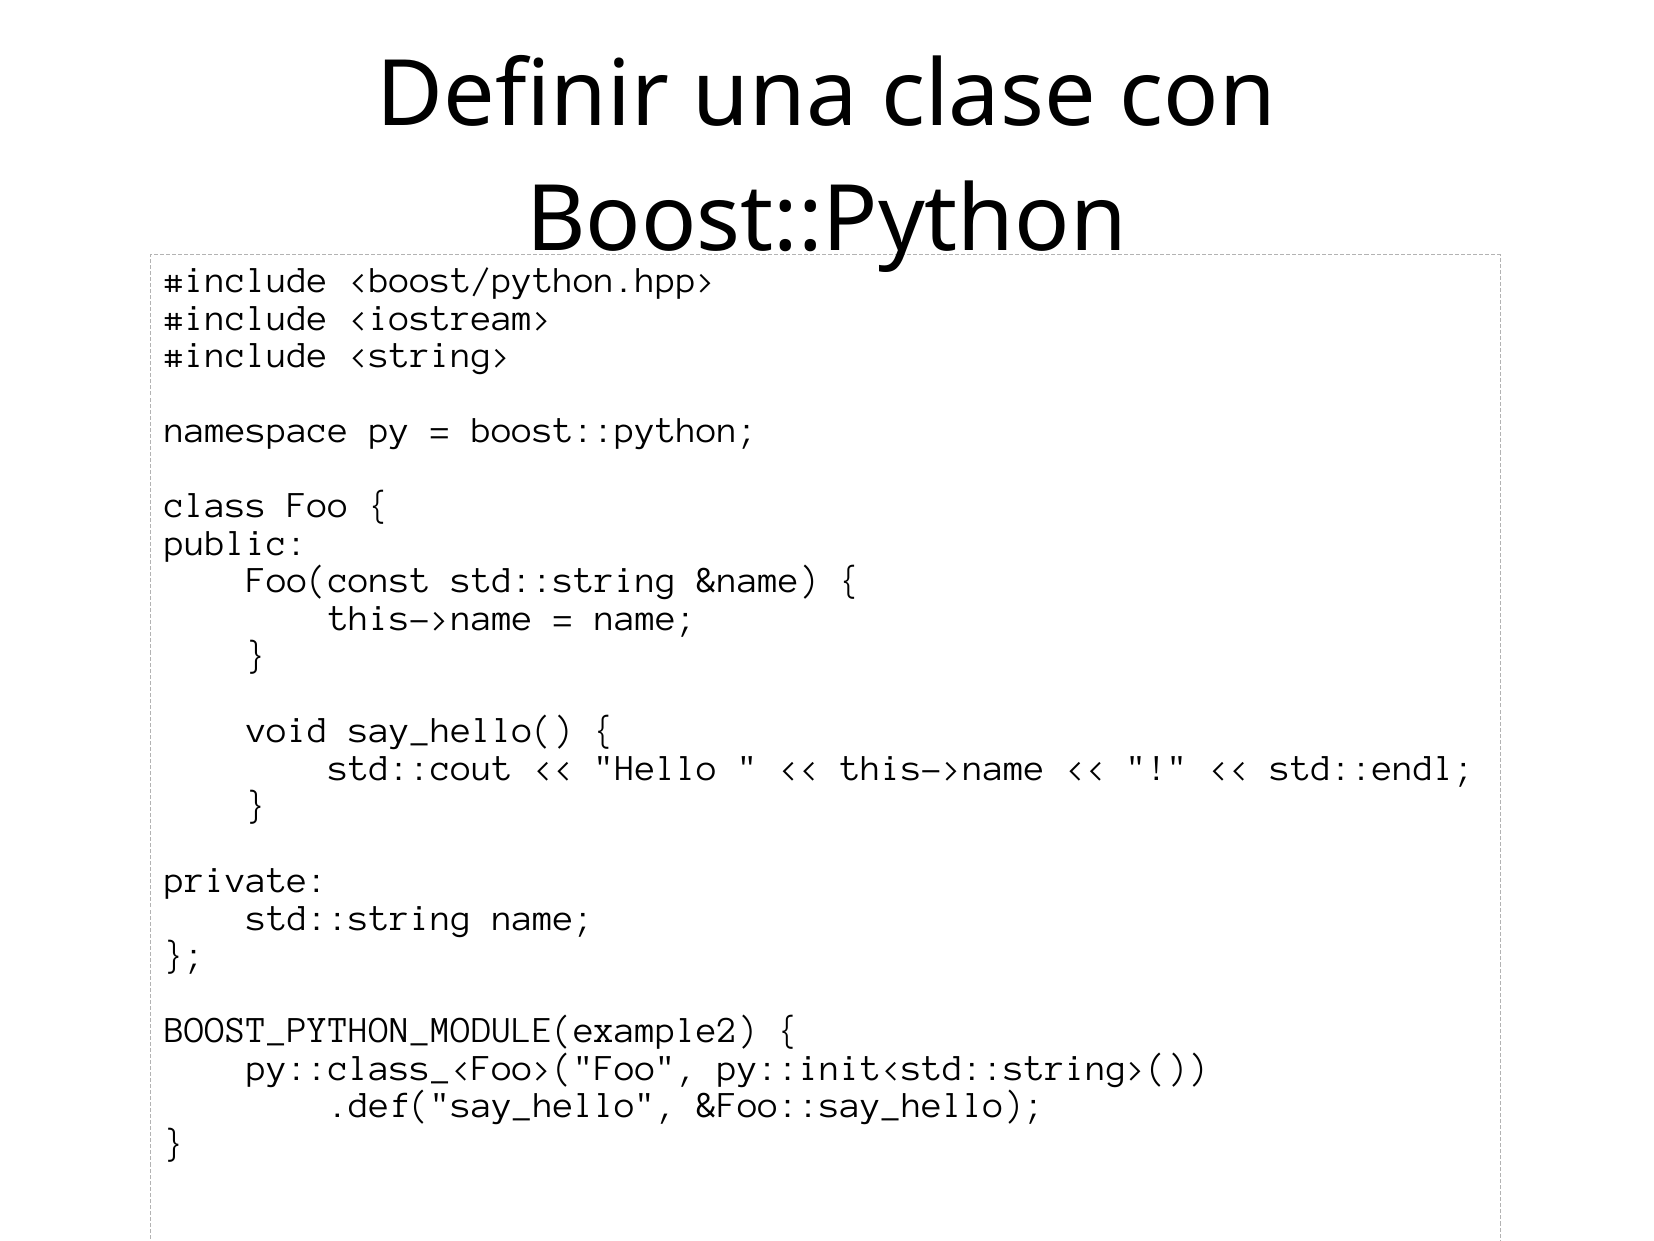

# Definir una clase con Boost::Python
#include <boost/python.hpp>
#include <iostream>
#include <string>
namespace py = boost::python;
class Foo {
public:
    Foo(const std::string &name) {
        this->name = name;
    }
    void say_hello() {
        std::cout << "Hello " << this->name << "!" << std::endl;
    }
private:
    std::string name;
};
BOOST_PYTHON_MODULE(example2) {
    py::class_<Foo>("Foo", py::init<std::string>())
        .def("say_hello", &Foo::say_hello);
}